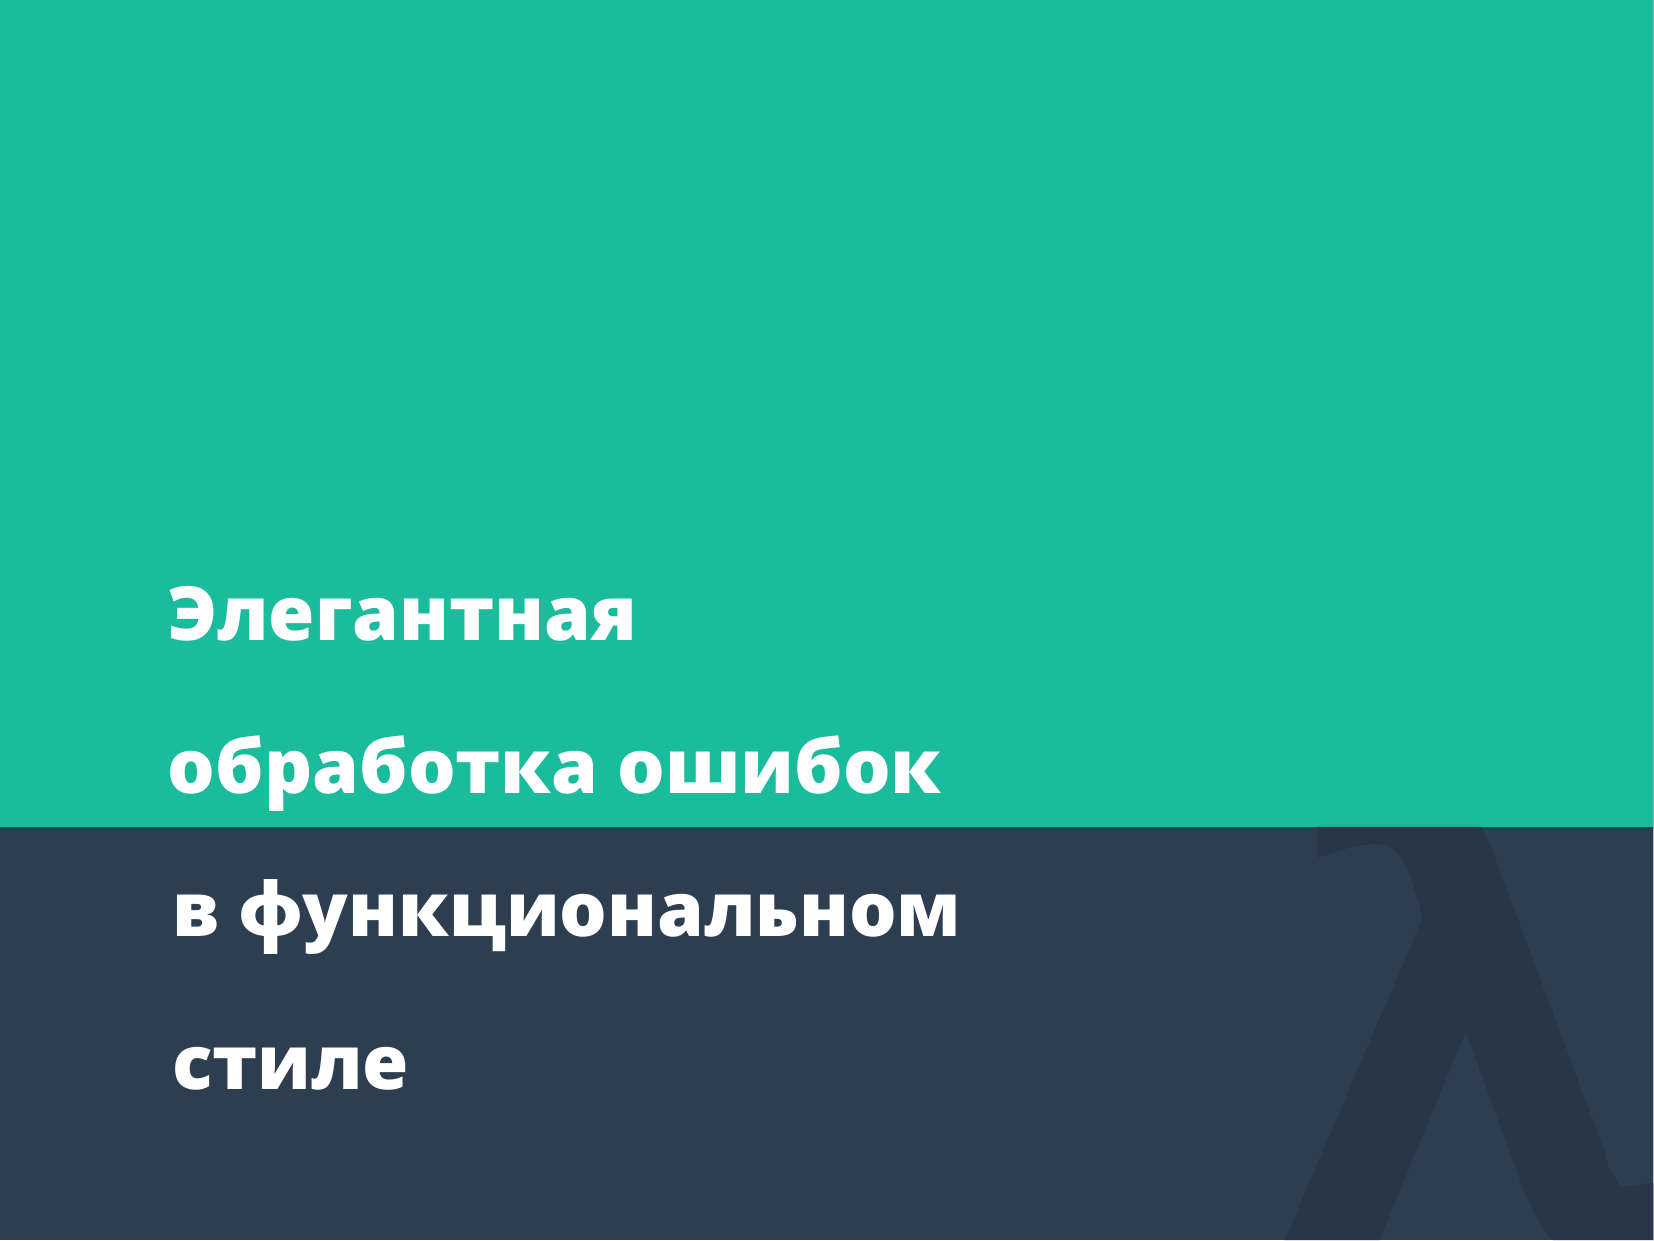

# Элегантная обработка ошибок
в функциональном
стиле